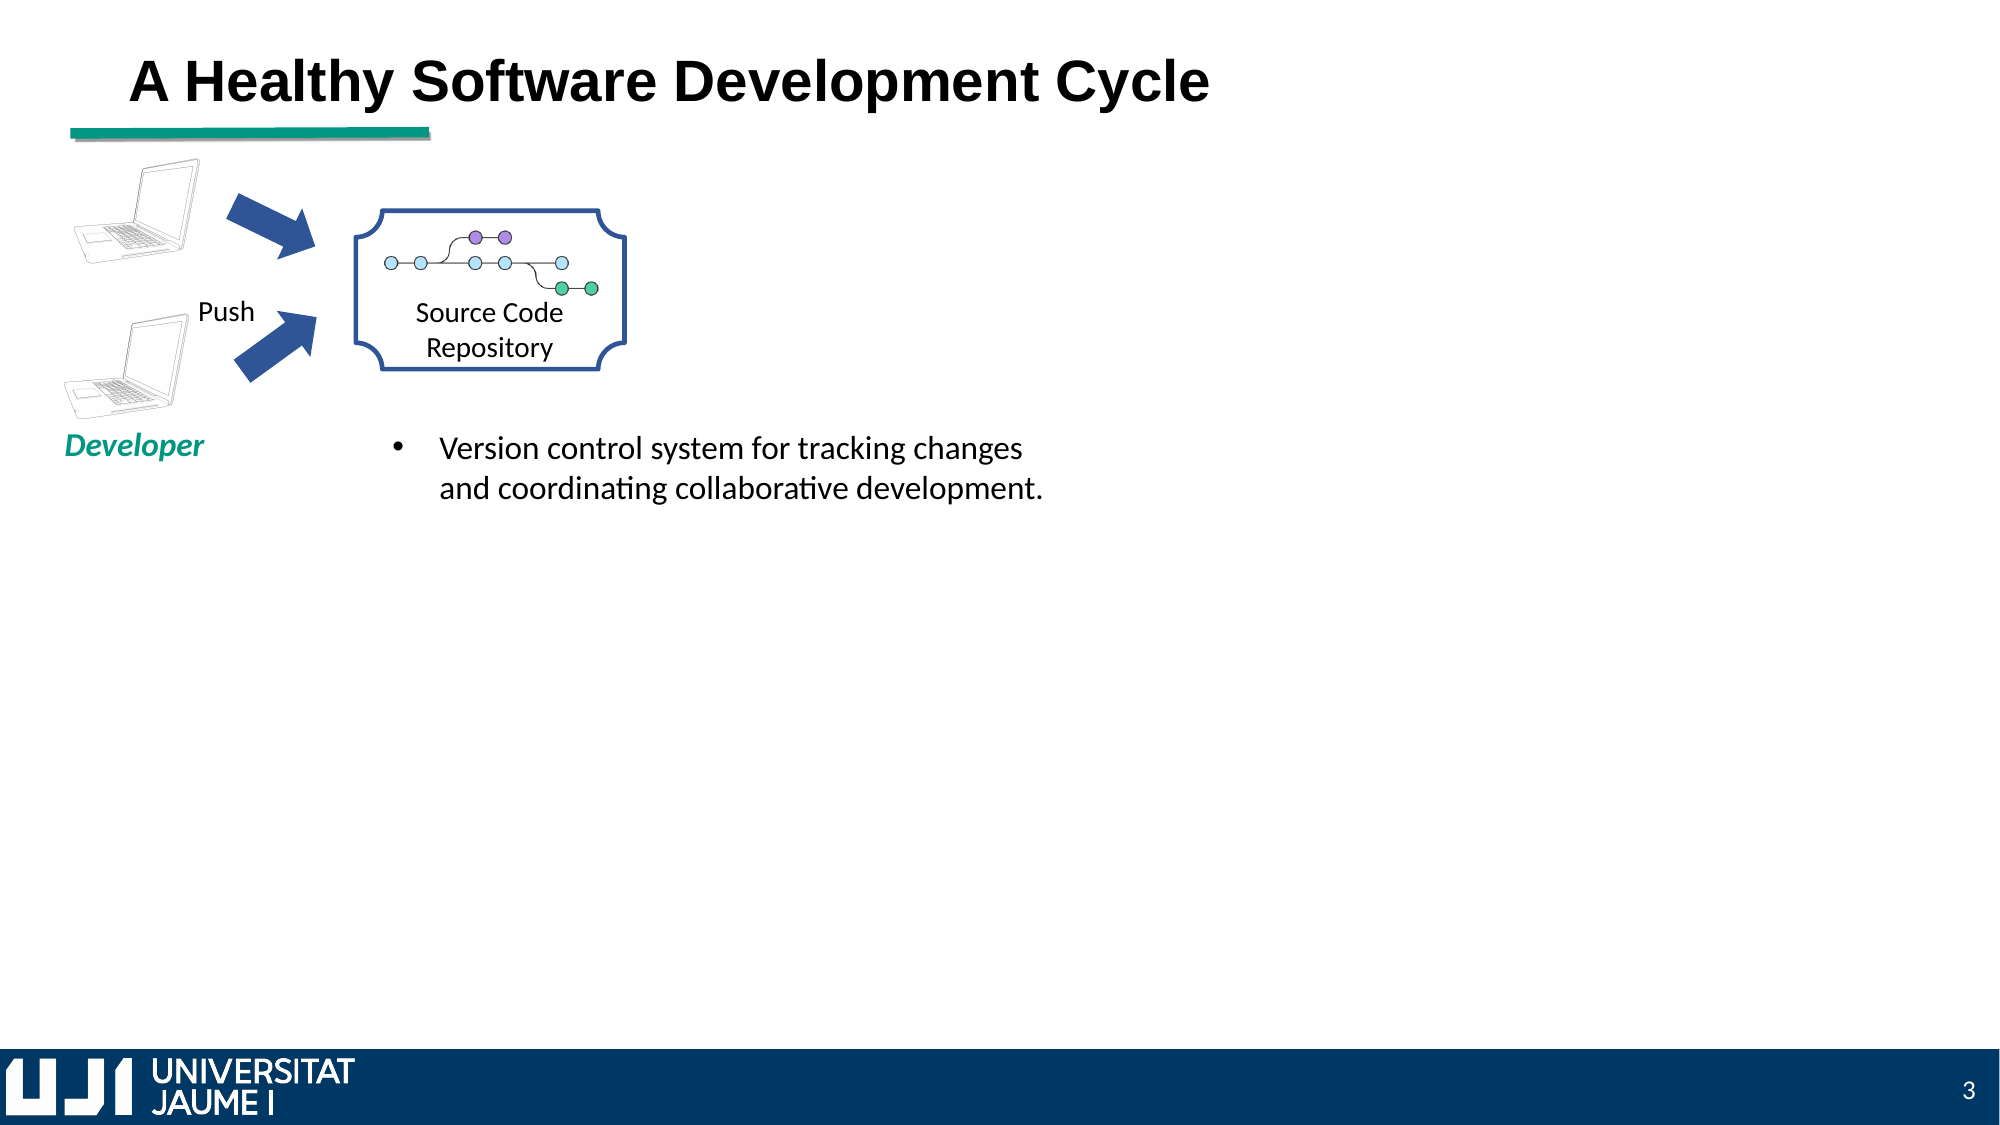

A Healthy Software Development Cycle
Push
Source Code
Repository
Developer
Version control system for tracking changes
and coordinating collaborative development.